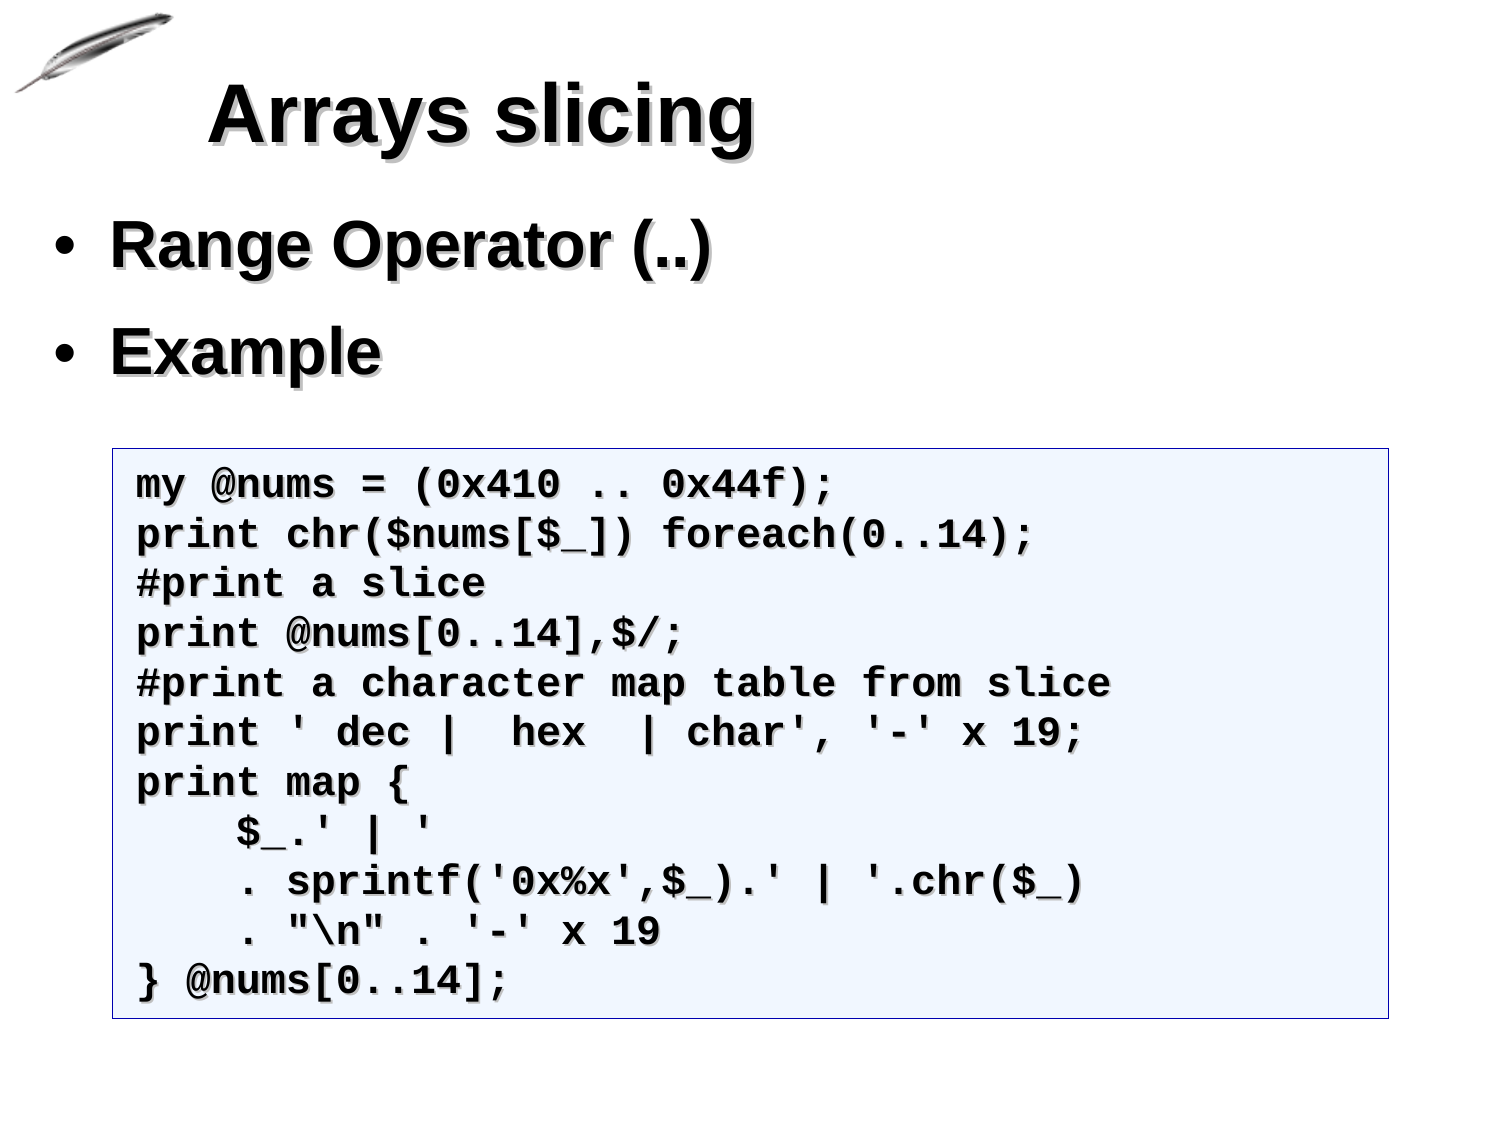

# Arrays slicing
Range Operator (..)
Example
my @nums = (0x410 .. 0x44f);
print chr($nums[$_]) foreach(0..14);
#print a slice
print @nums[0..14],$/;
#print a character map table from slice
print ' dec | hex | char', '-' x 19;
print map {
 $_.' | '
 . sprintf('0x%x',$_).' | '.chr($_)
 . "\n" . '-' x 19
} @nums[0..14];